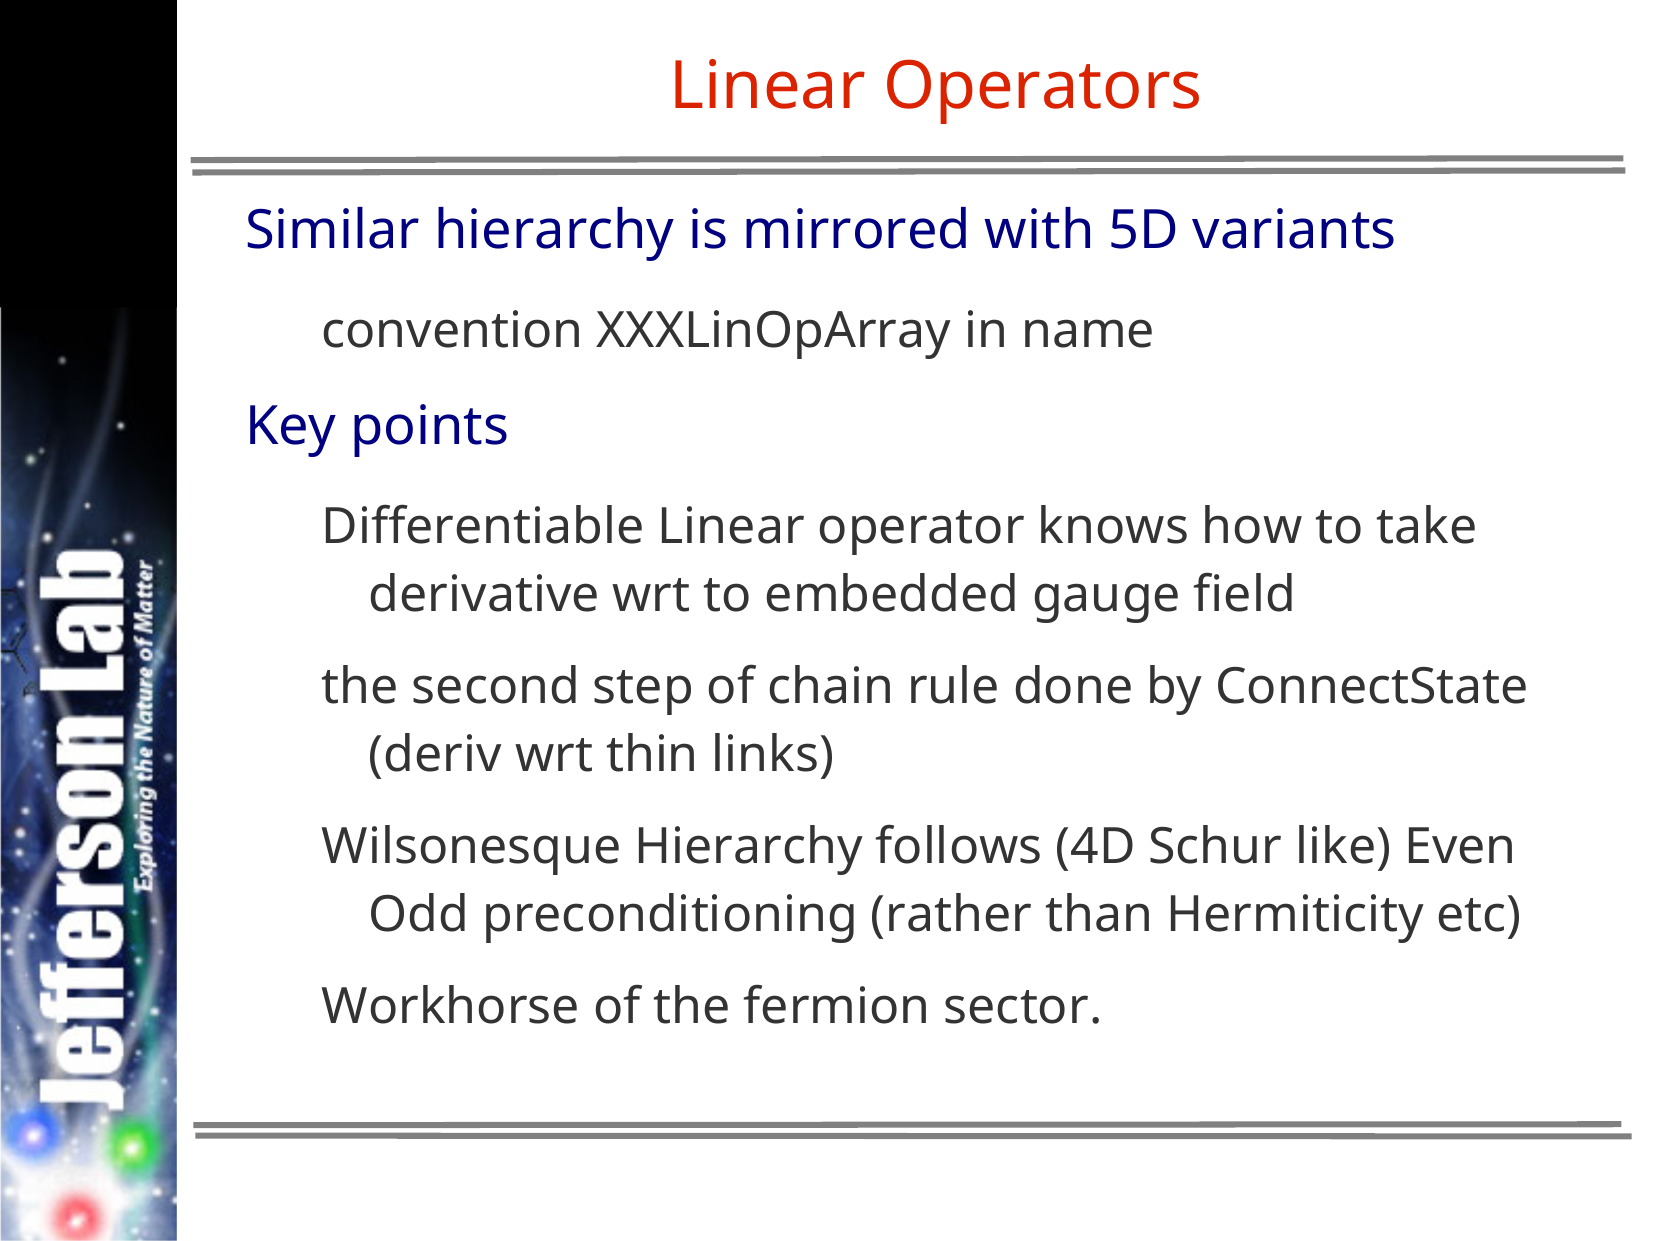

# Linear Operators
Similar hierarchy is mirrored with 5D variants
convention XXXLinOpArray in name
Key points
Differentiable Linear operator knows how to take derivative wrt to embedded gauge field
the second step of chain rule done by ConnectState (deriv wrt thin links)
Wilsonesque Hierarchy follows (4D Schur like) Even Odd preconditioning (rather than Hermiticity etc)
Workhorse of the fermion sector.